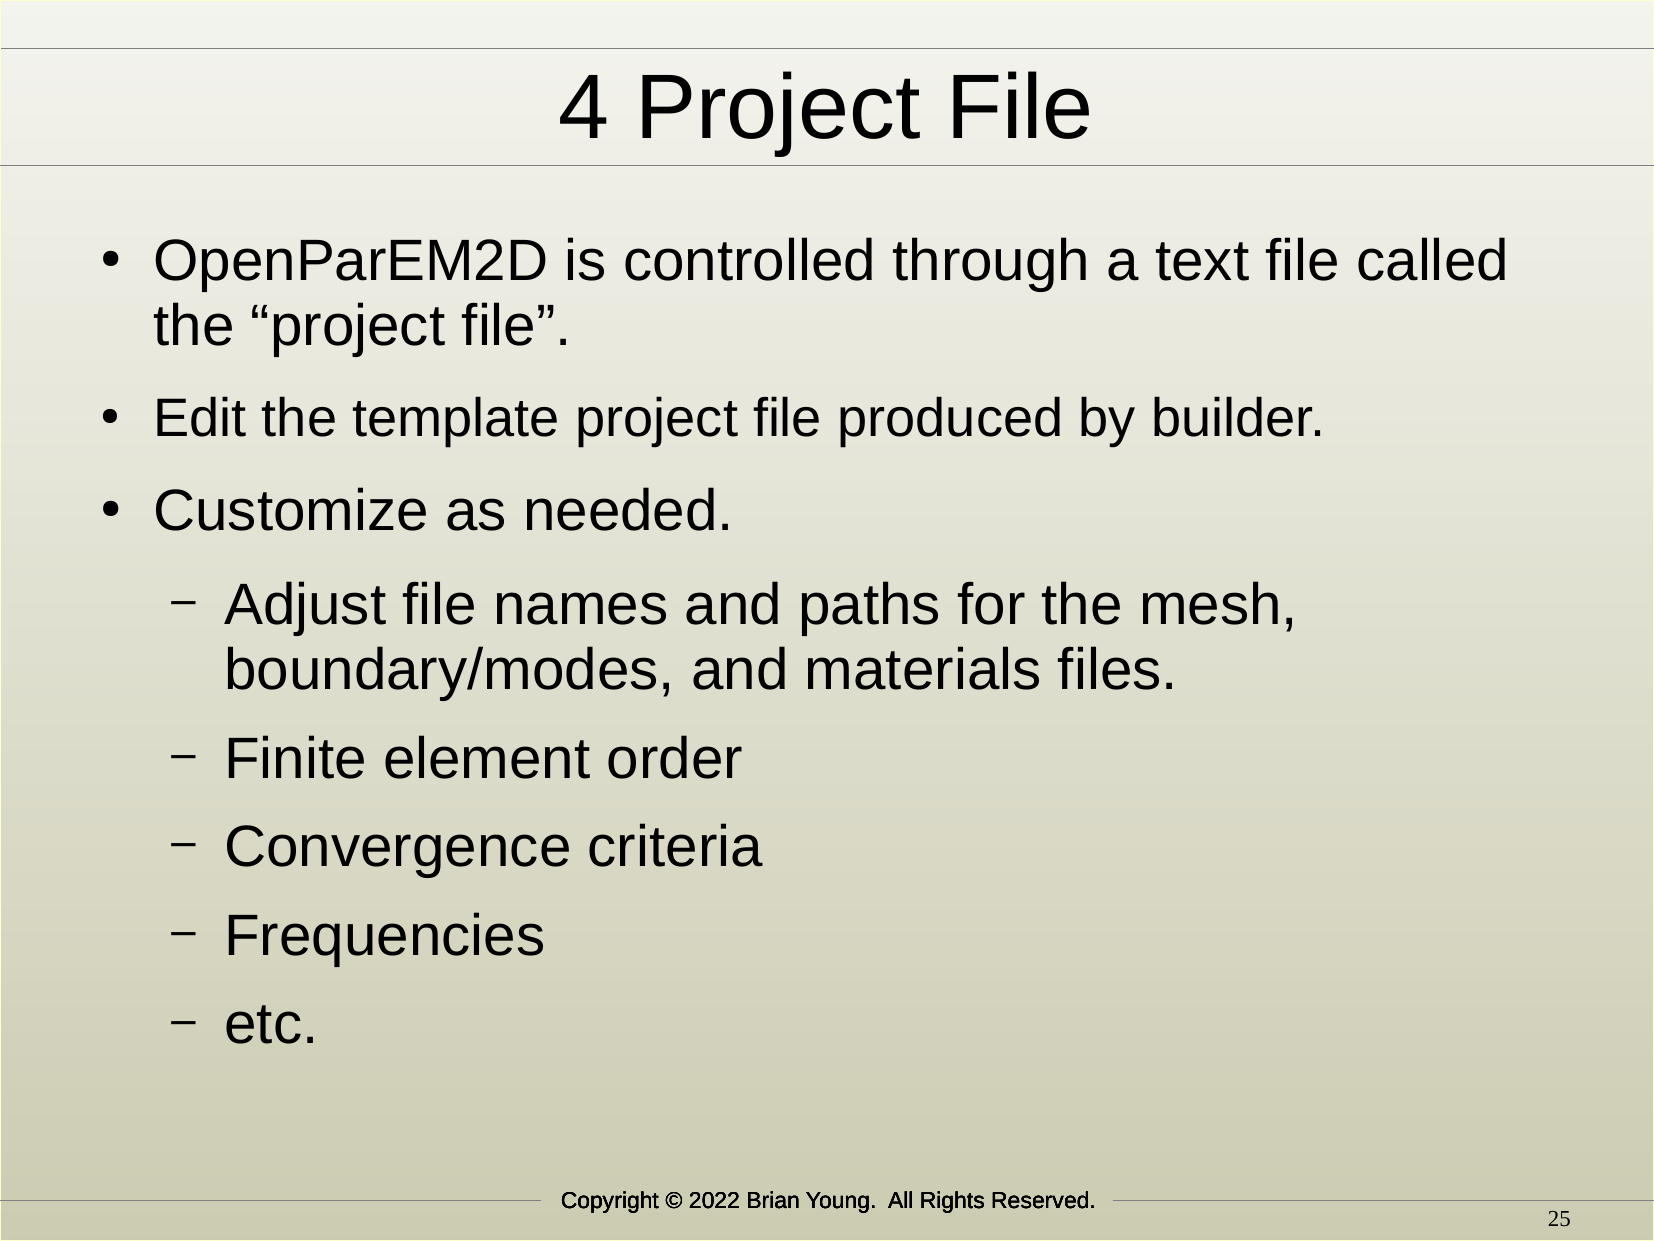

# 4 Project File
OpenParEM2D is controlled through a text file called the “project file”.
Edit the template project file produced by builder.
Customize as needed.
Adjust file names and paths for the mesh, boundary/modes, and materials files.
Finite element order
Convergence criteria
Frequencies
etc.
25